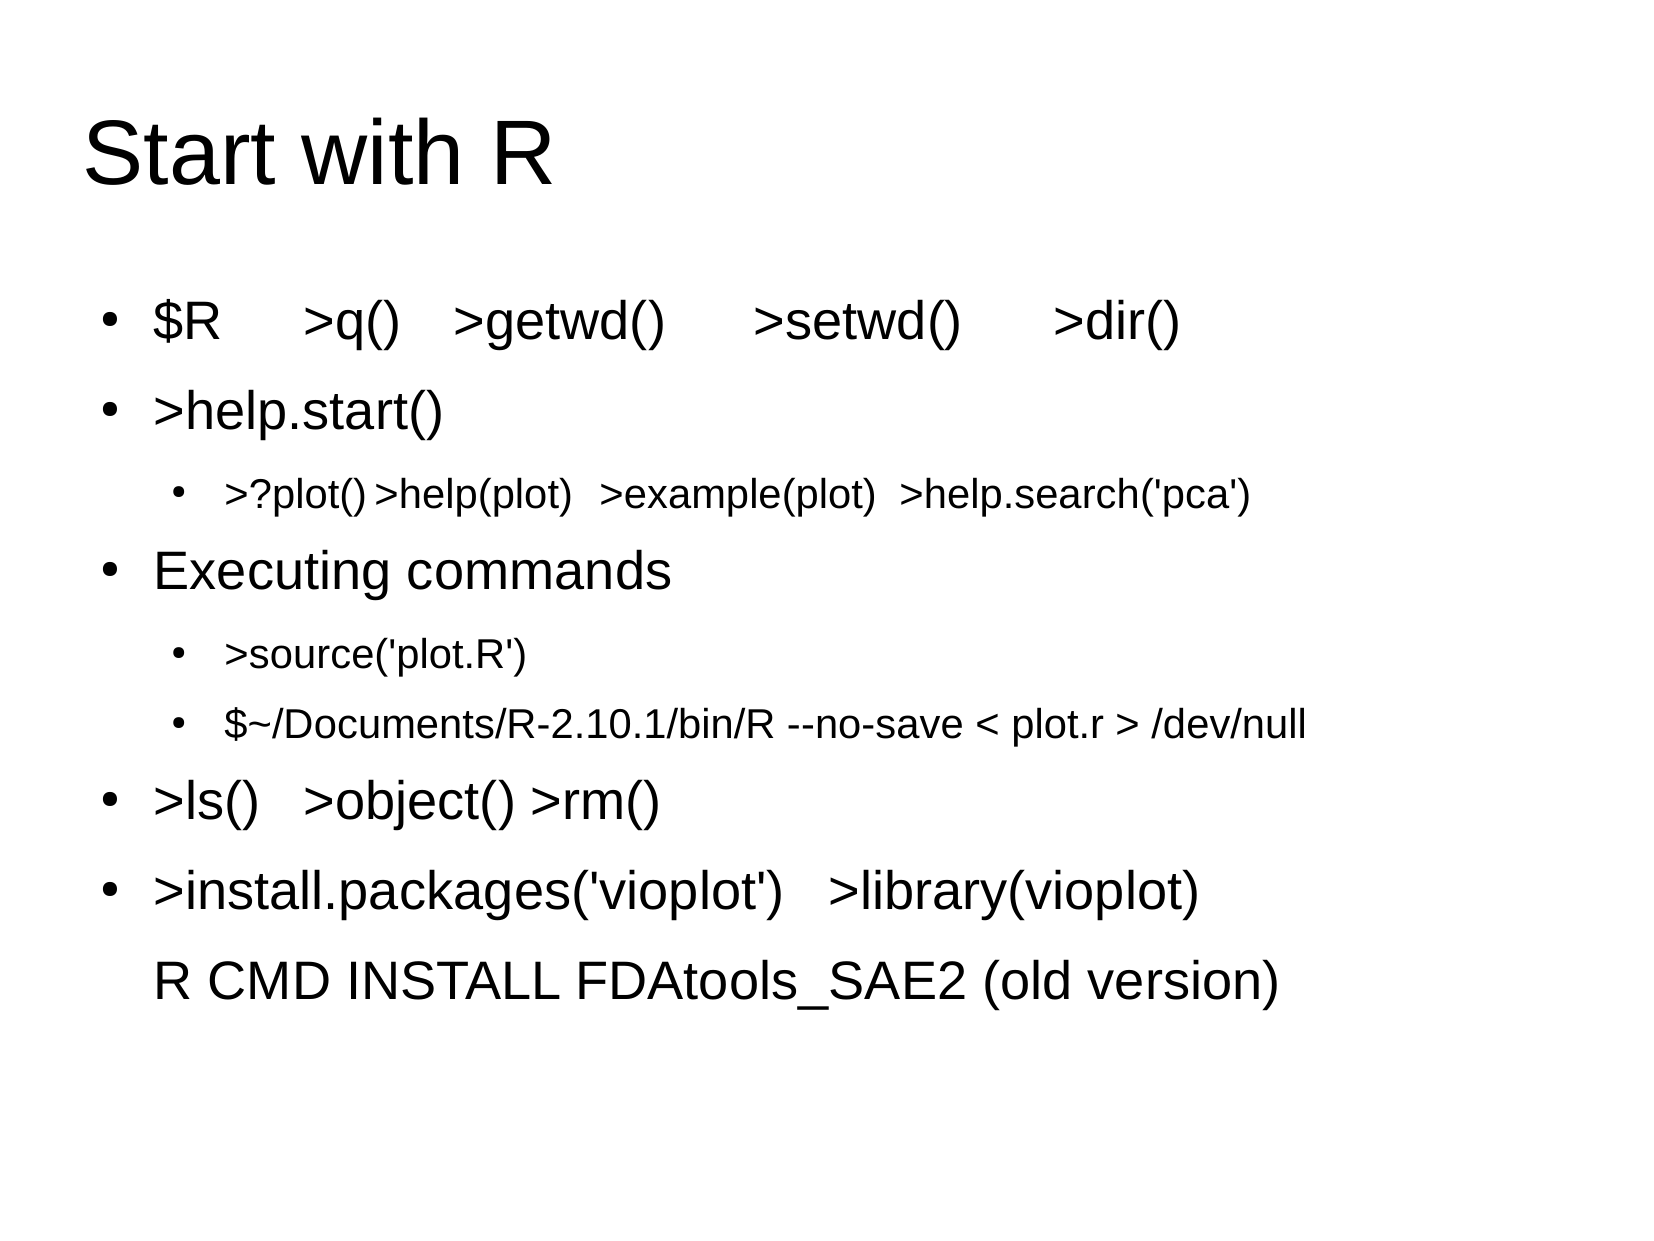

# Start with R
$R		>q()	>getwd()		>setwd()		>dir()
>help.start()
>?plot()	>help(plot)	>example(plot)	>help.search('pca')
Executing commands
>source('plot.R')
$~/Documents/R-2.10.1/bin/R --no-save < plot.r > /dev/null
>ls()	>object() >rm()
>install.packages('vioplot')	>library(vioplot)
R CMD INSTALL FDAtools_SAE2 (old version)